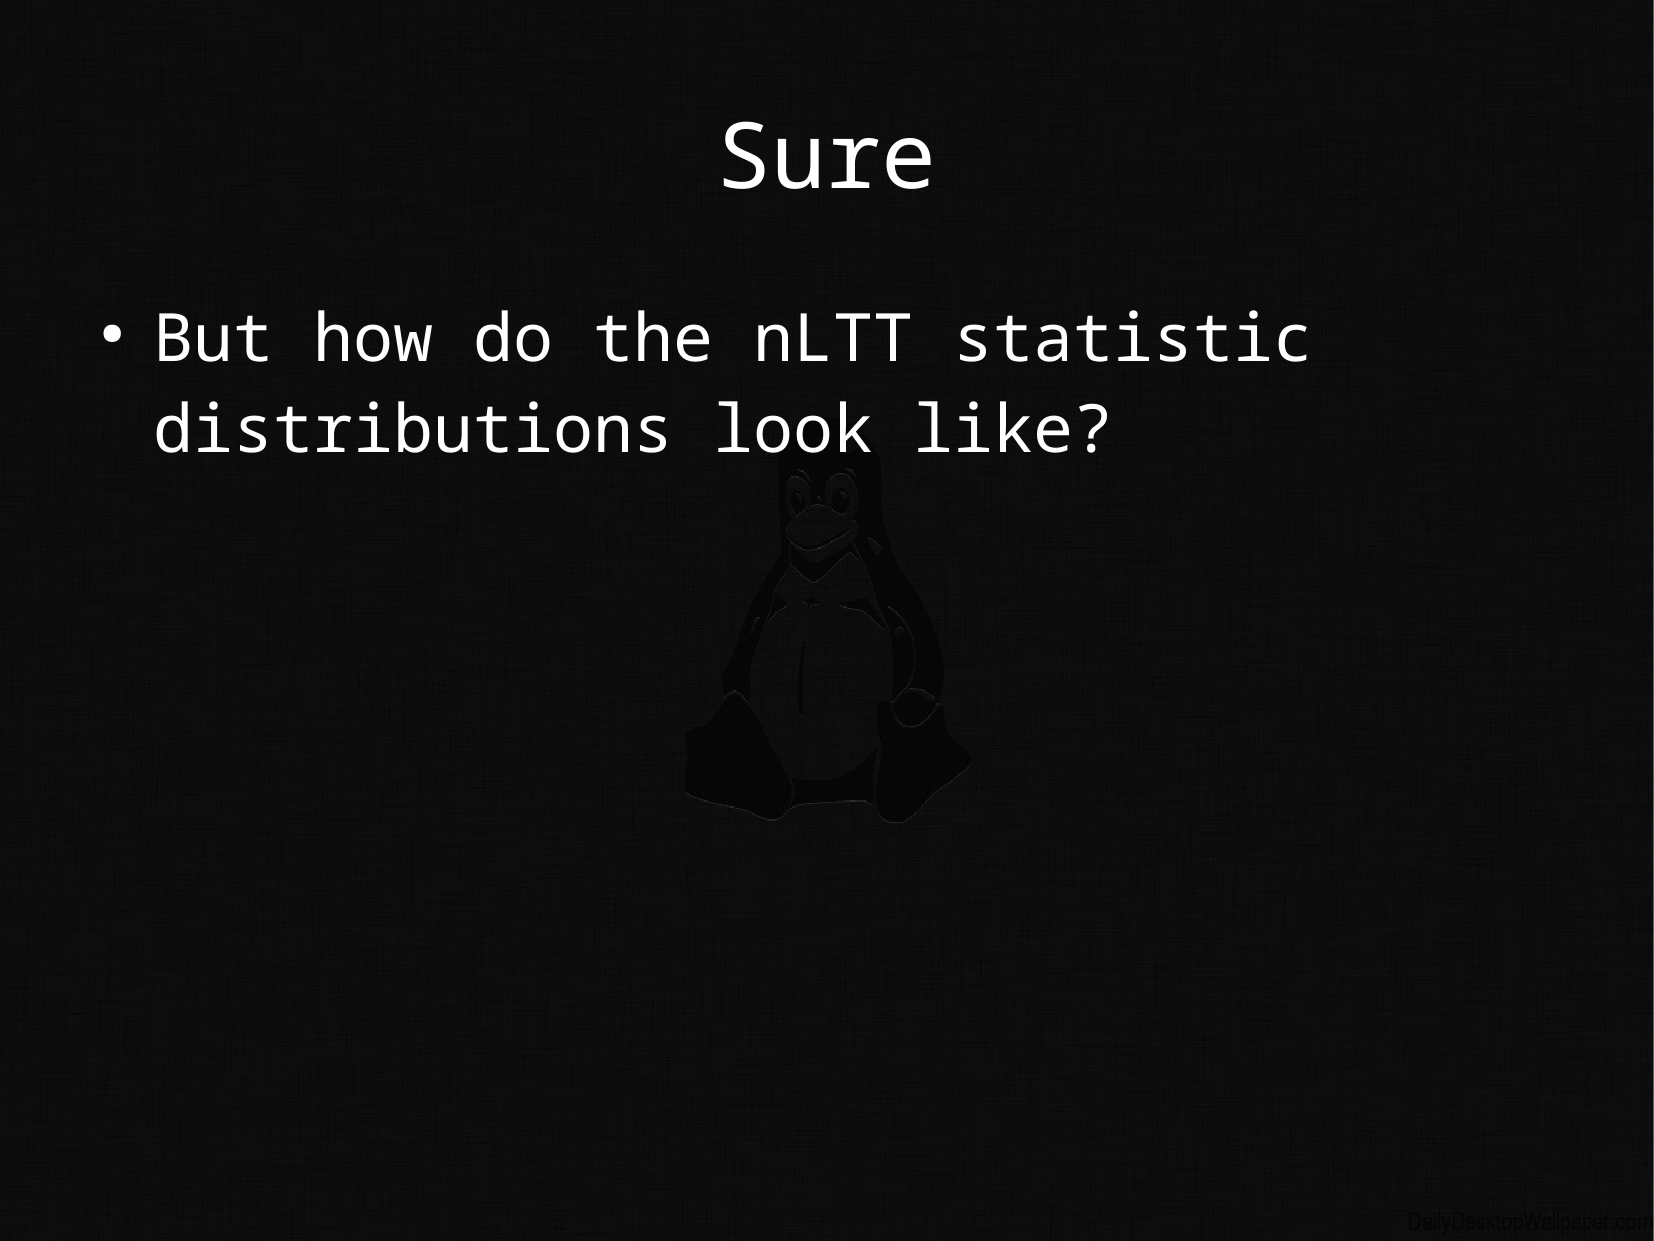

# Sure
But how do the nLTT statistic distributions look like?